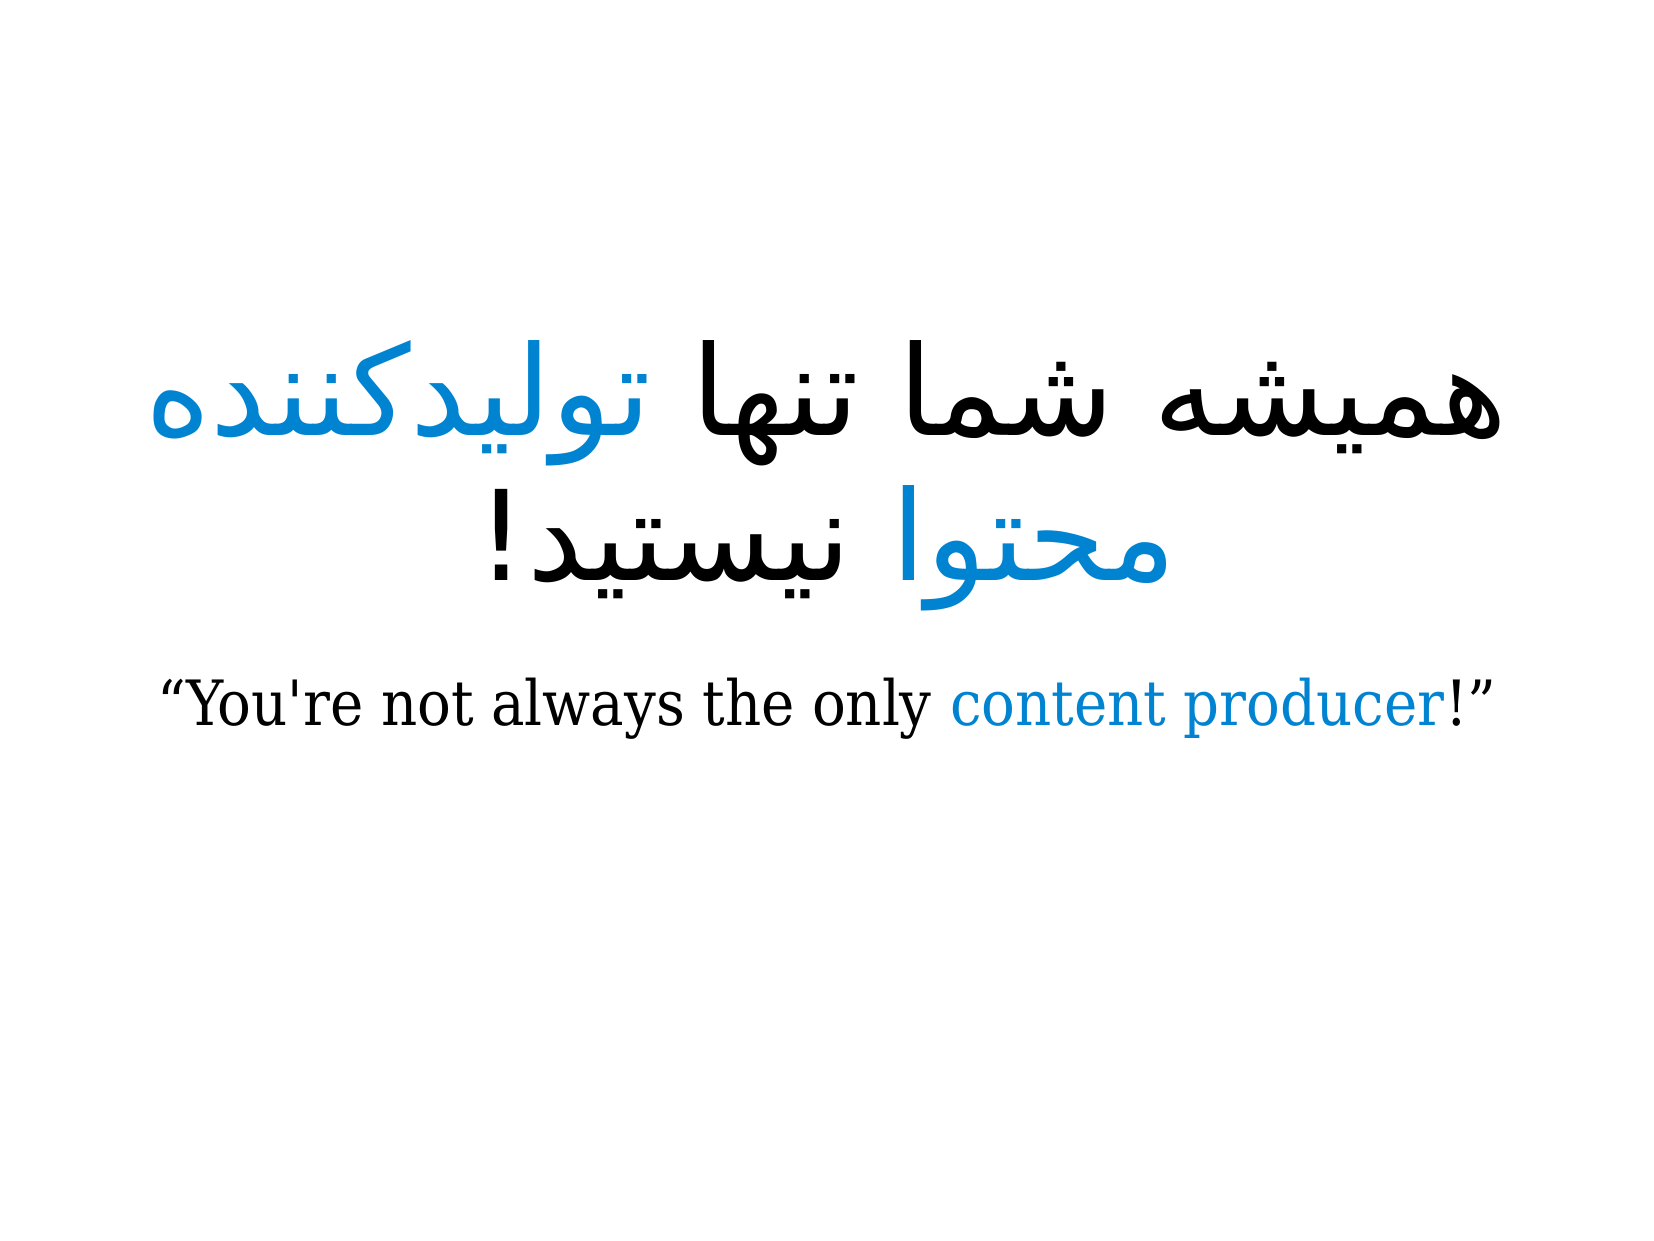

همیشه شما تنها تولیدکننده محتوا نیستید!
“You're not always the only content producer!”